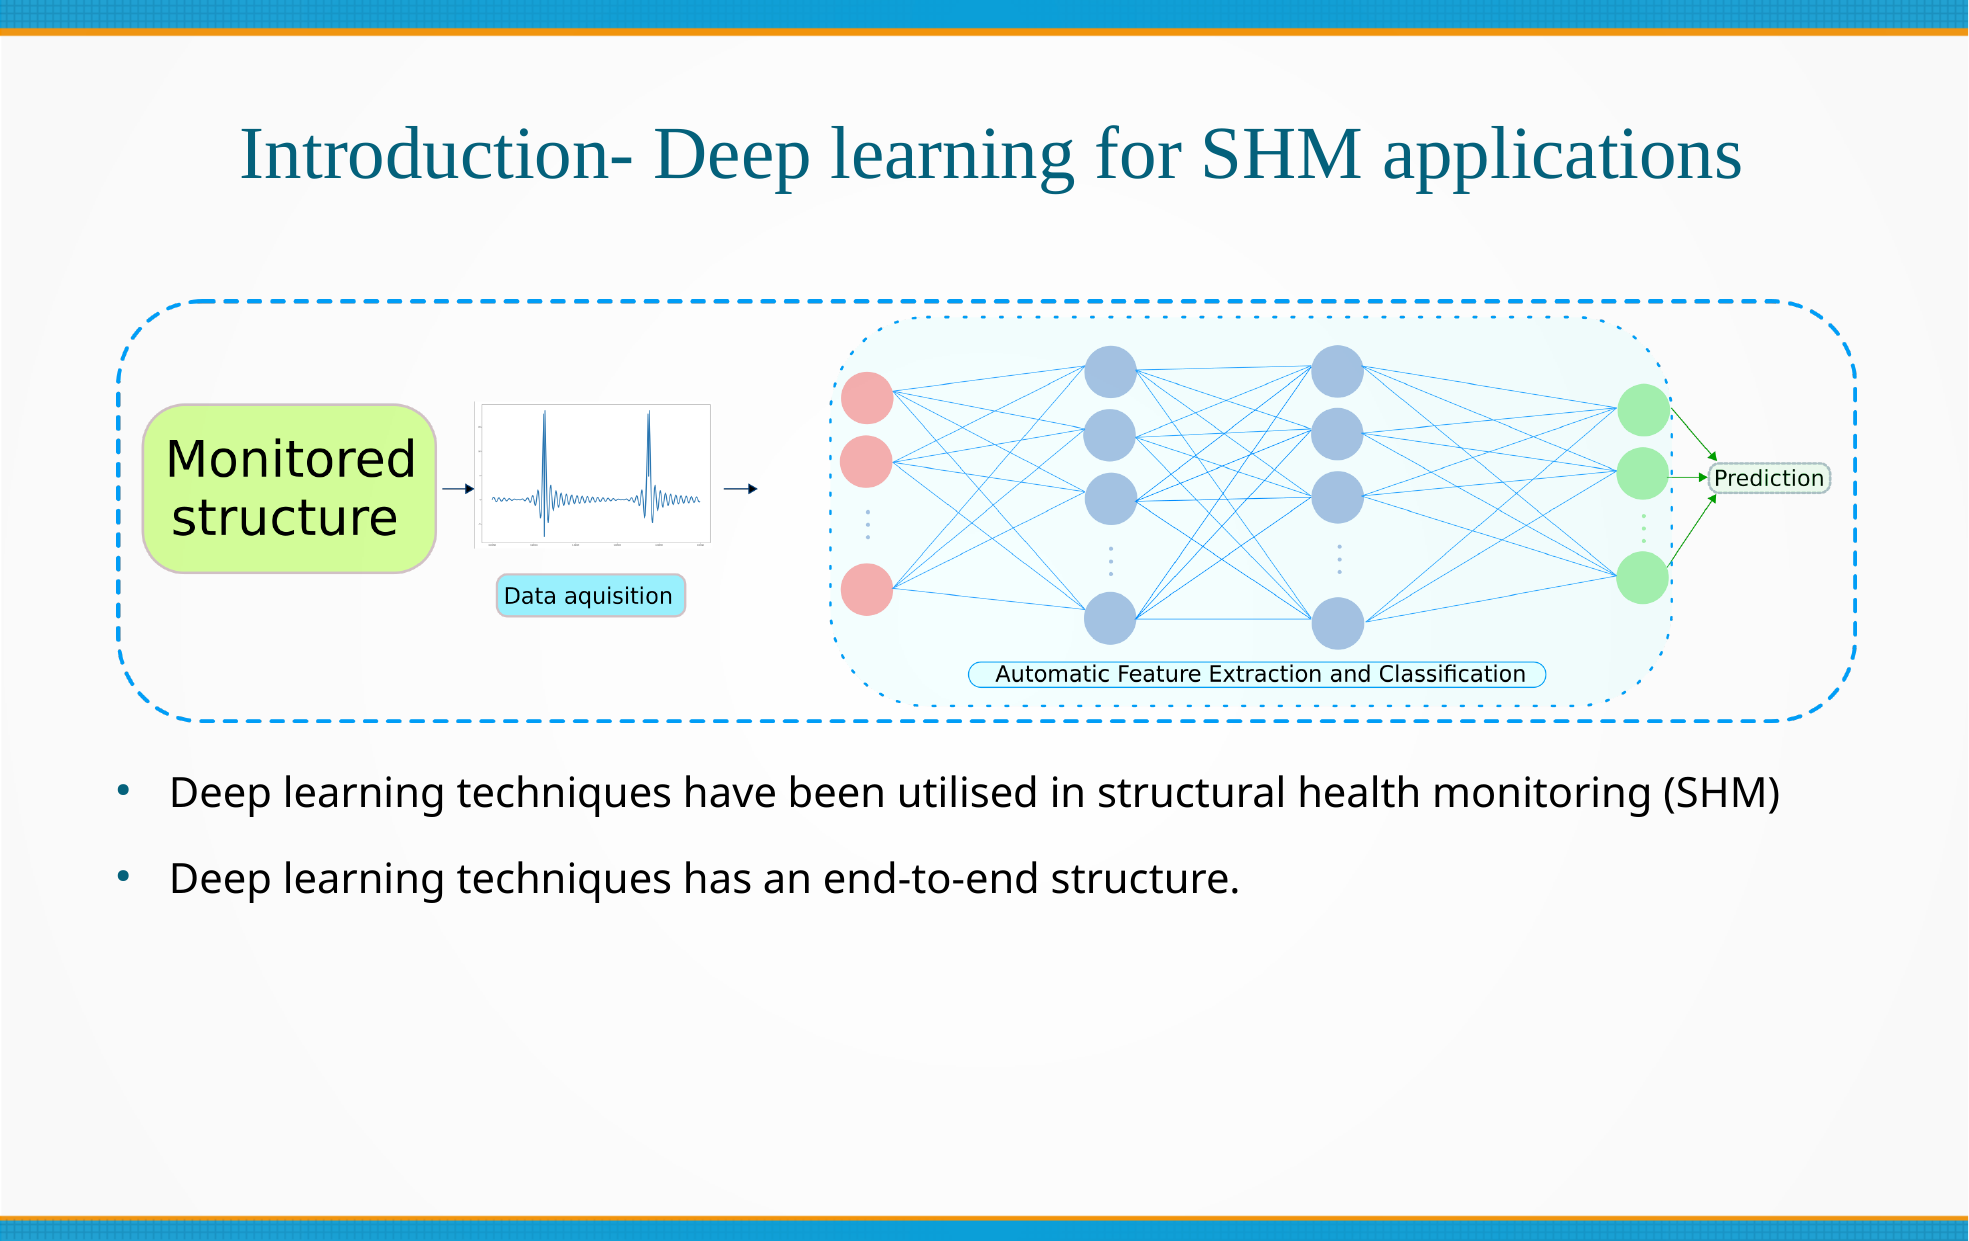

# Introduction- Deep learning for SHM applications
Deep learning techniques have been utilised in structural health monitoring (SHM)
Deep learning techniques has an end-to-end structure.